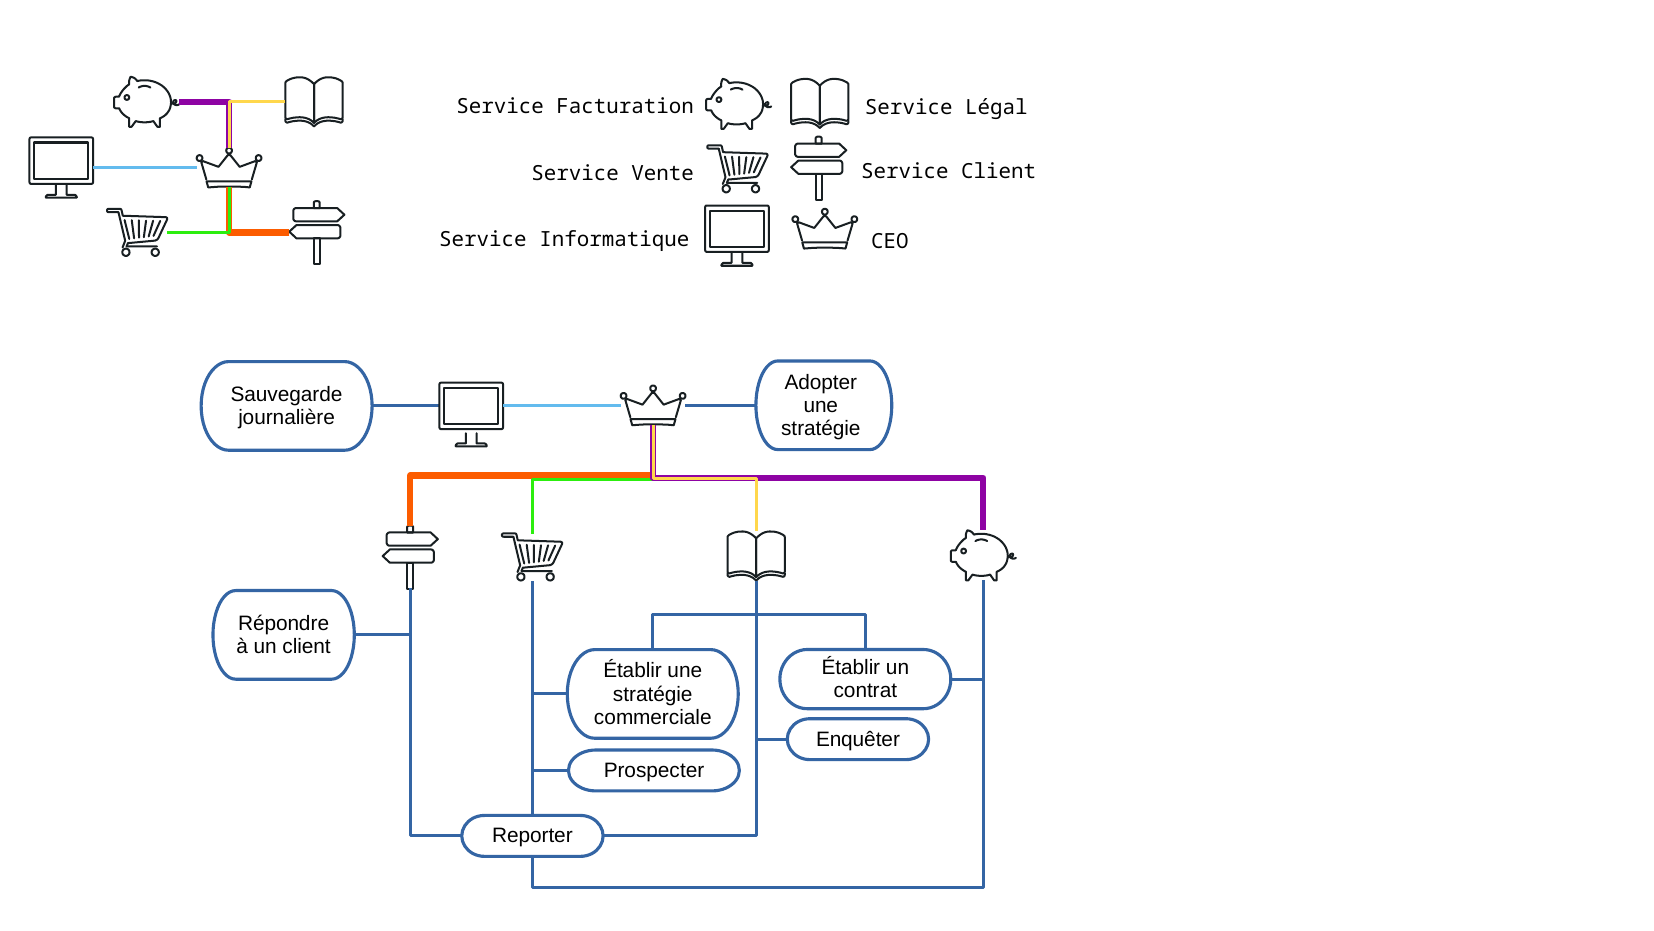

Service Facturation
Service Légal
Service Client
Service Vente
Service Informatique
CEO
Adopter une stratégie
Sauvegarde journalière
Répondre à un client
Établir un contrat
Établir une stratégie commerciale
Enquêter
Prospecter
Reporter